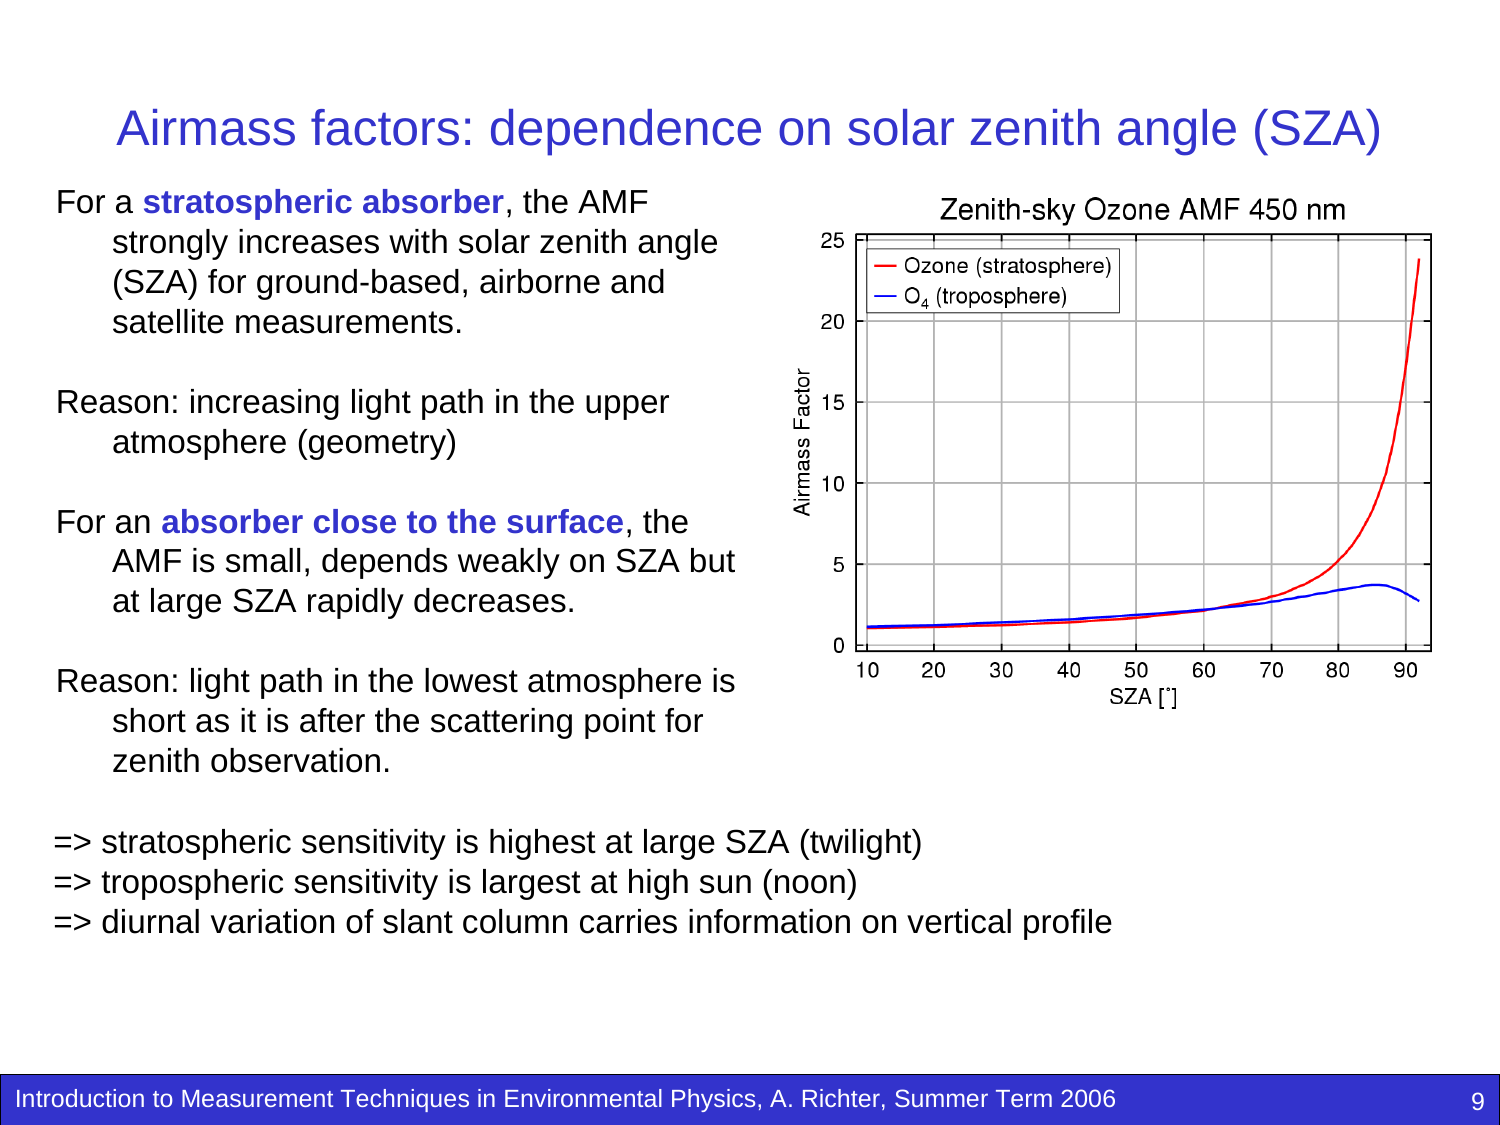

Airmass factors: dependence on solar zenith angle (SZA)
For a stratospheric absorber, the AMF strongly increases with solar zenith angle (SZA) for ground-based, airborne and satellite measurements.
Reason: increasing light path in the upper atmosphere (geometry)
For an absorber close to the surface, the AMF is small, depends weakly on SZA but at large SZA rapidly decreases.
Reason: light path in the lowest atmosphere is short as it is after the scattering point for zenith observation.
=> stratospheric sensitivity is highest at large SZA (twilight)
=> tropospheric sensitivity is largest at high sun (noon)
=> diurnal variation of slant column carries information on vertical profile
9